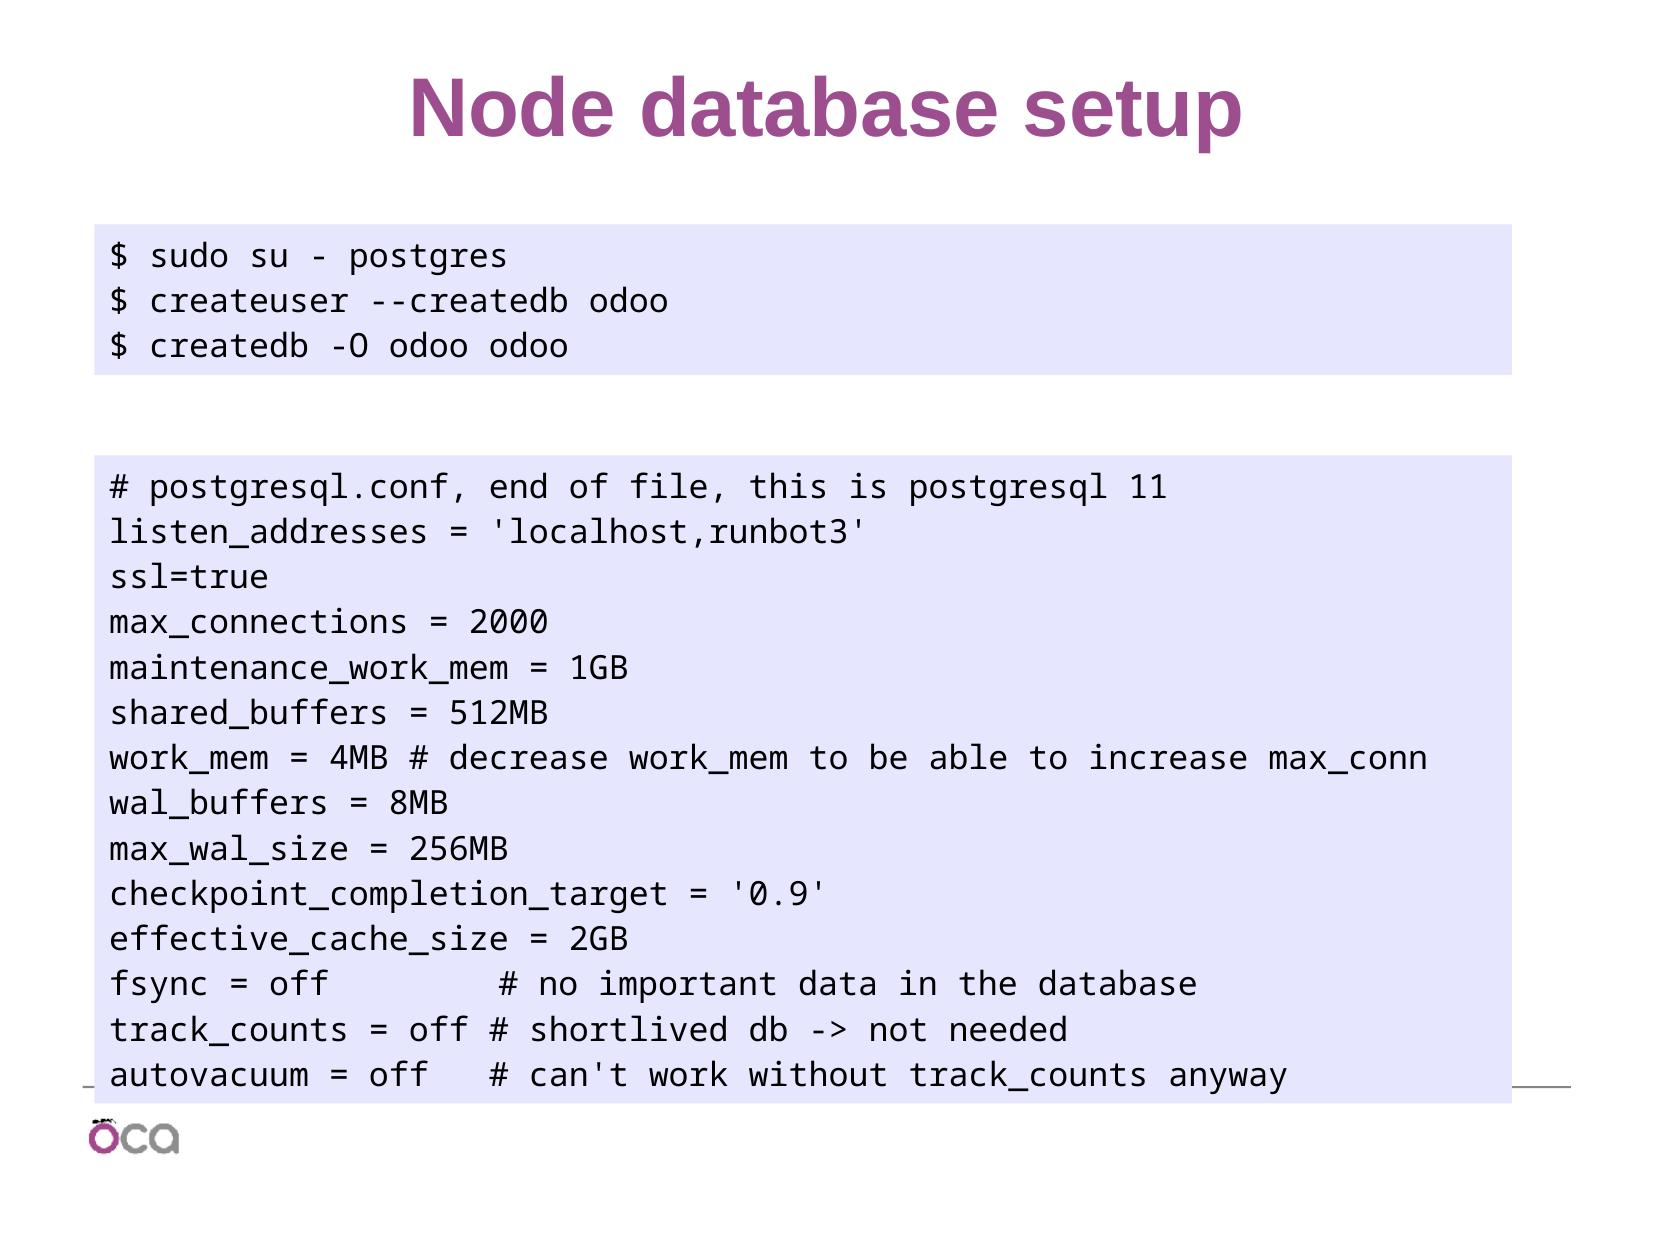

# Node database setup
$ sudo su - postgres
$ createuser --createdb odoo
$ createdb -O odoo odoo
# postgresql.conf, end of file, this is postgresql 11
listen_addresses = 'localhost,runbot3'
ssl=true
max_connections = 2000
maintenance_work_mem = 1GB
shared_buffers = 512MB
work_mem = 4MB # decrease work_mem to be able to increase max_conn
wal_buffers = 8MB
max_wal_size = 256MB
checkpoint_completion_target = '0.9'
effective_cache_size = 2GB
fsync = off 		 # no important data in the database
track_counts = off # shortlived db -> not needed
autovacuum = off # can't work without track_counts anyway